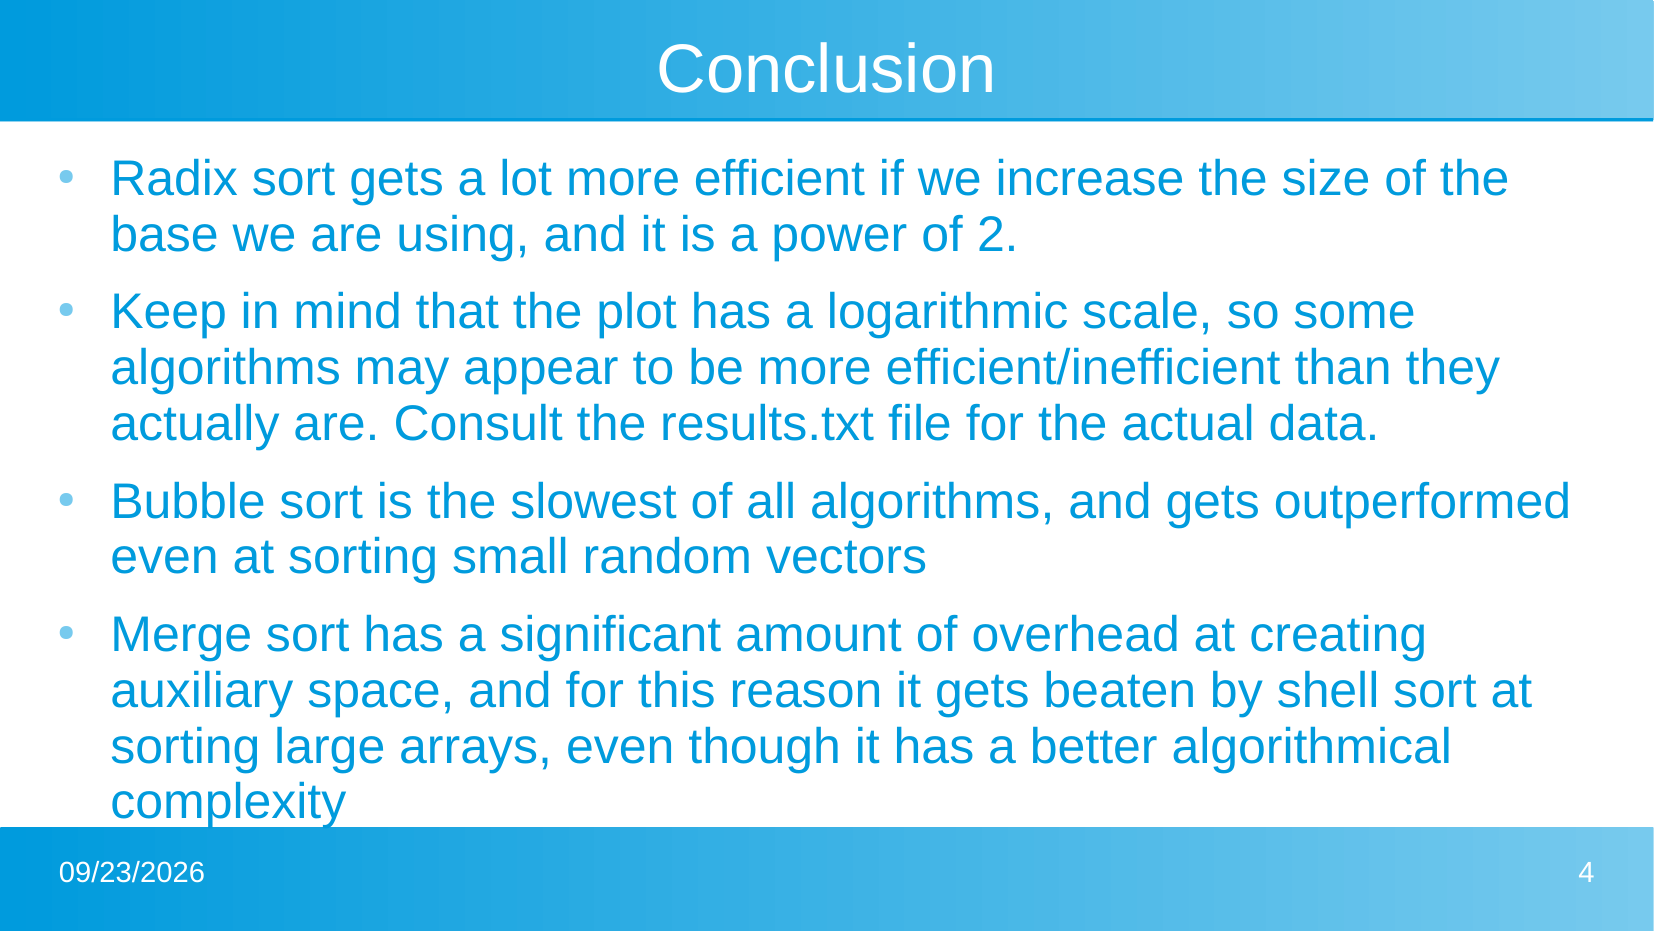

# Conclusion
Radix sort gets a lot more efficient if we increase the size of the base we are using, and it is a power of 2.
Keep in mind that the plot has a logarithmic scale, so some algorithms may appear to be more efficient/inefficient than they actually are. Consult the results.txt file for the actual data.
Bubble sort is the slowest of all algorithms, and gets outperformed even at sorting small random vectors
Merge sort has a significant amount of overhead at creating auxiliary space, and for this reason it gets beaten by shell sort at sorting large arrays, even though it has a better algorithmical complexity
4